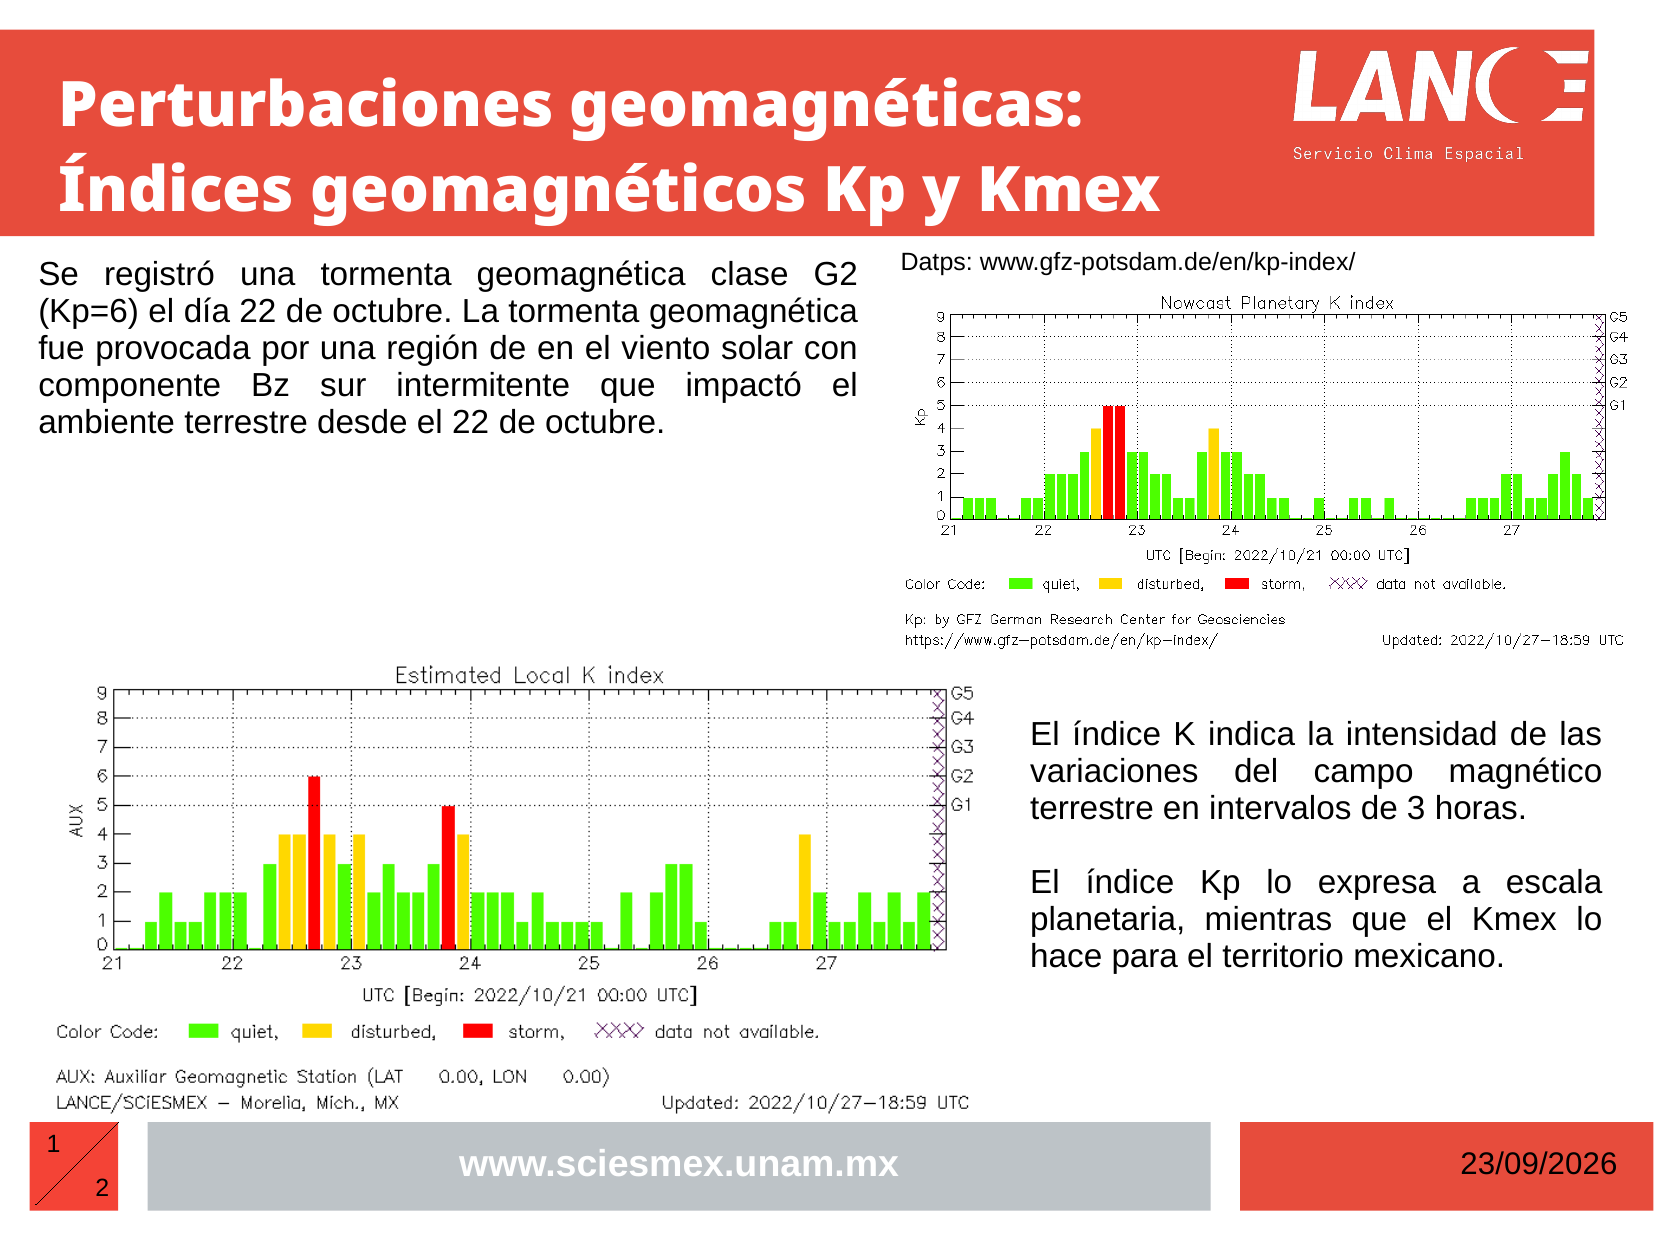

# Perturbaciones geomagnéticas: Índices geomagnéticos Kp y Kmex
Datps: www.gfz-potsdam.de/en/kp-index/
Se registró una tormenta geomagnética clase G2 (Kp=6) el día 22 de octubre. La tormenta geomagnética fue provocada por una región de en el viento solar con componente Bz sur intermitente que impactó el ambiente terrestre desde el 22 de octubre.
El índice K indica la intensidad de las variaciones del campo magnético terrestre en intervalos de 3 horas.
El índice Kp lo expresa a escala planetaria, mientras que el Kmex lo hace para el territorio mexicano.
www.sciesmex.unam.mx
2